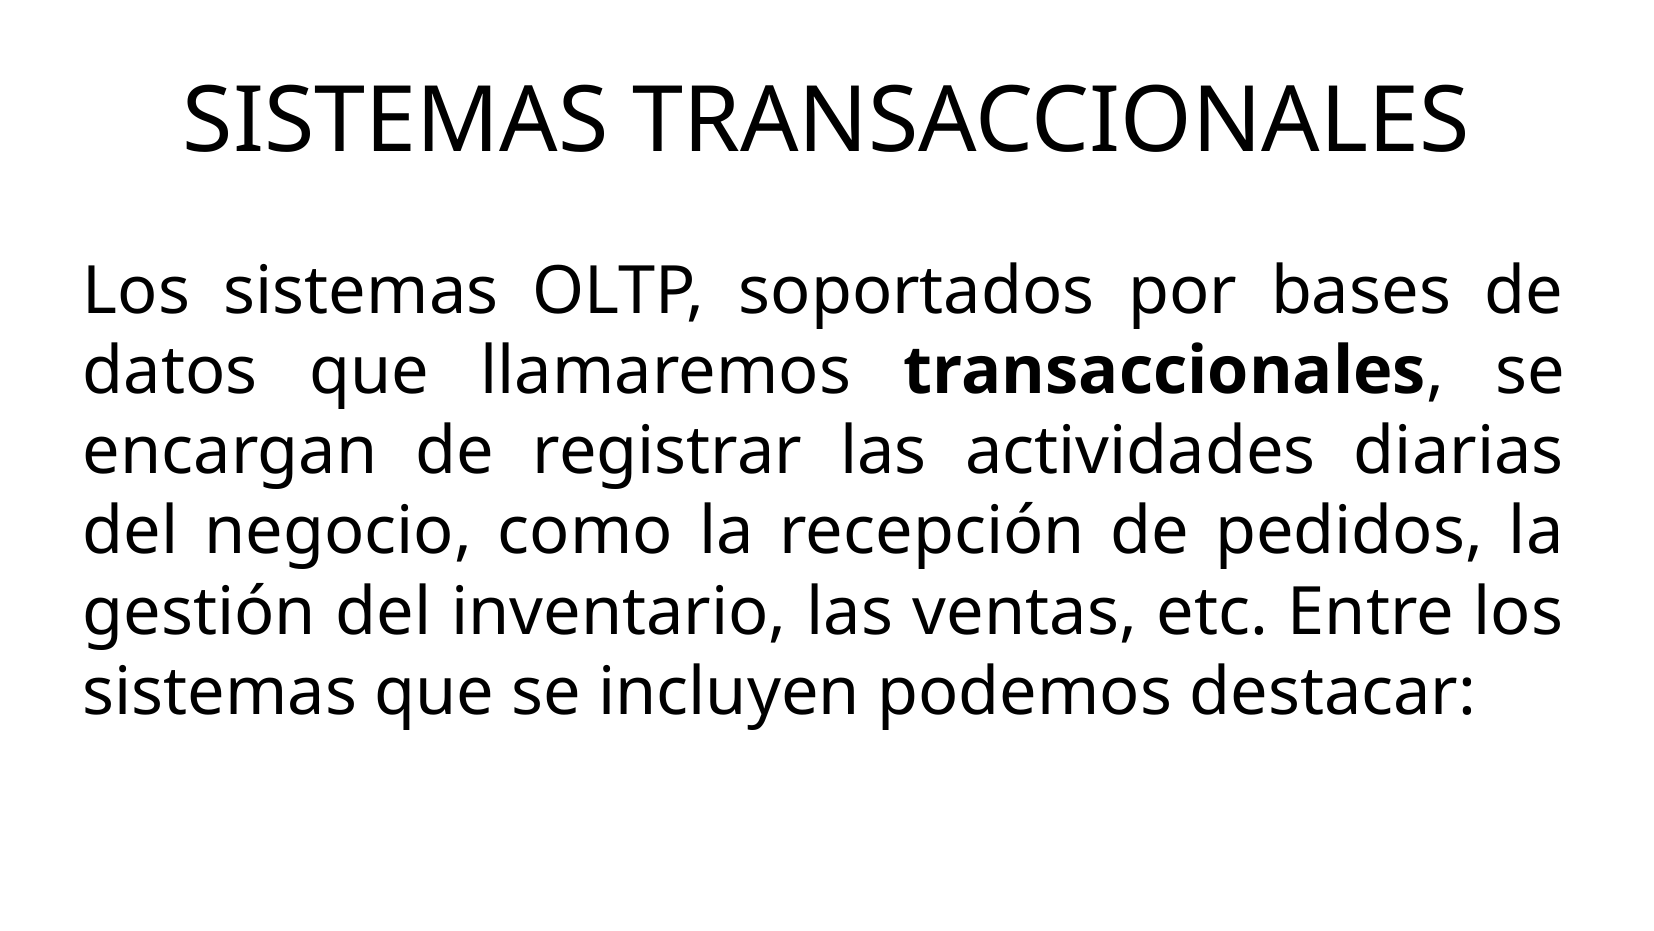

# SISTEMAS TRANSACCIONALES
Los sistemas OLTP, soportados por bases de datos que llamaremos transaccionales, se encargan de registrar las actividades diarias del negocio, como la recepción de pedidos, la gestión del inventario, las ventas, etc. Entre los sistemas que se incluyen podemos destacar: